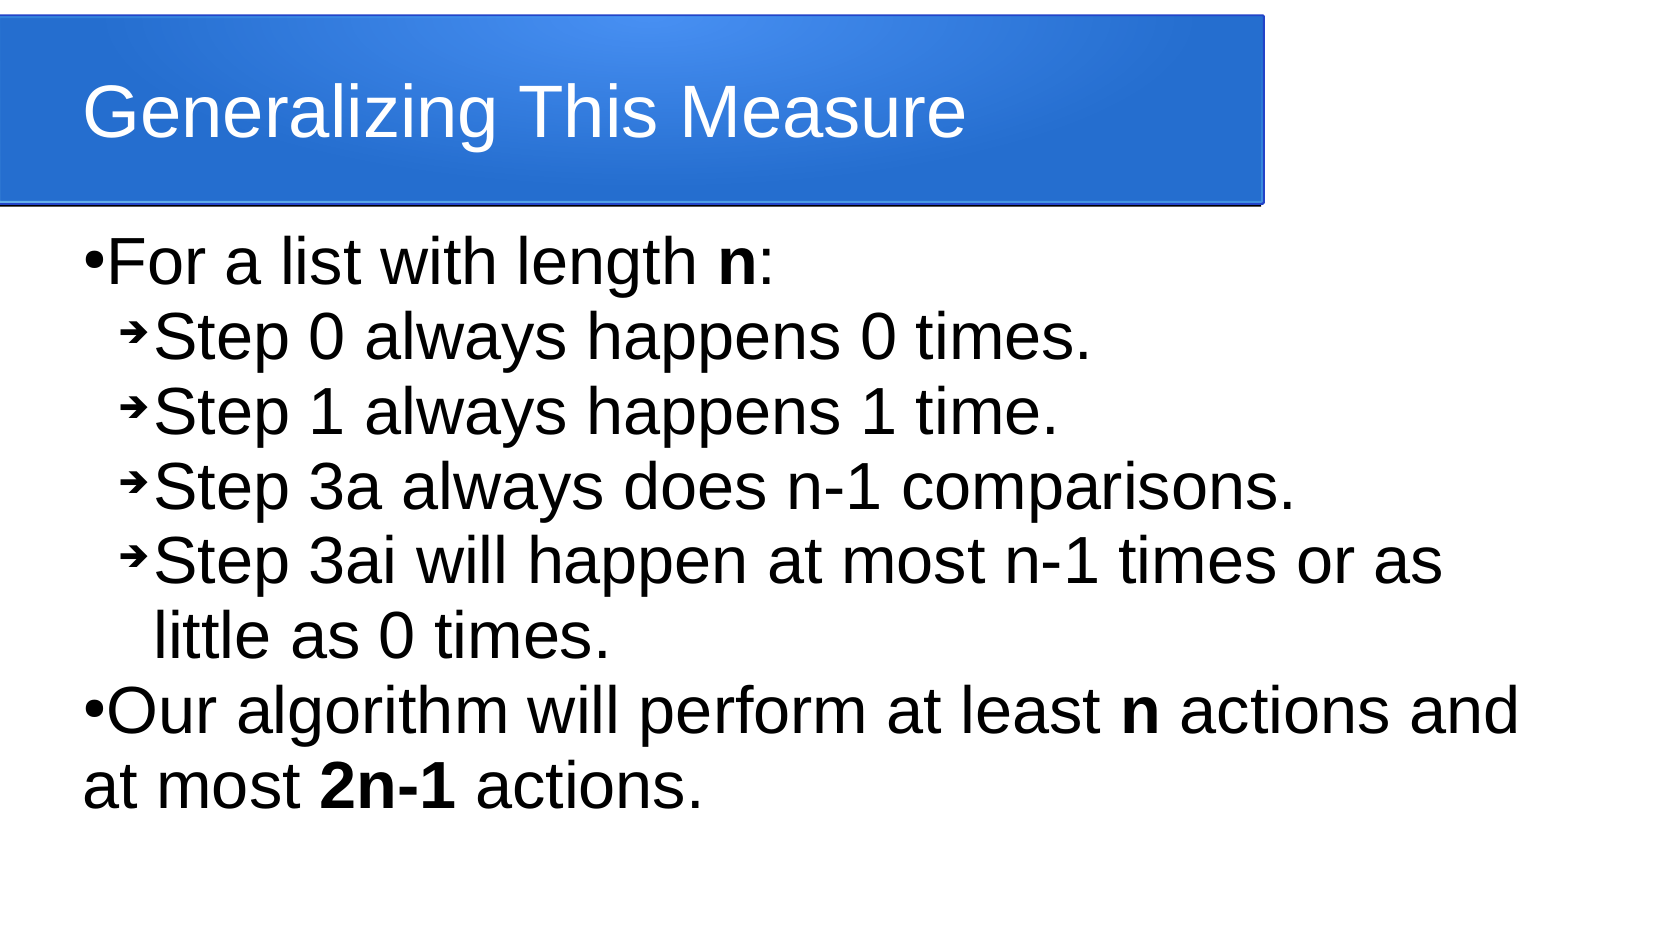

# Generalizing This Measure
For a list with length n:
Step 0 always happens 0 times.
Step 1 always happens 1 time.
Step 3a always does n-1 comparisons.
Step 3ai will happen at most n-1 times or as little as 0 times.
Our algorithm will perform at least n actions and at most 2n-1 actions.